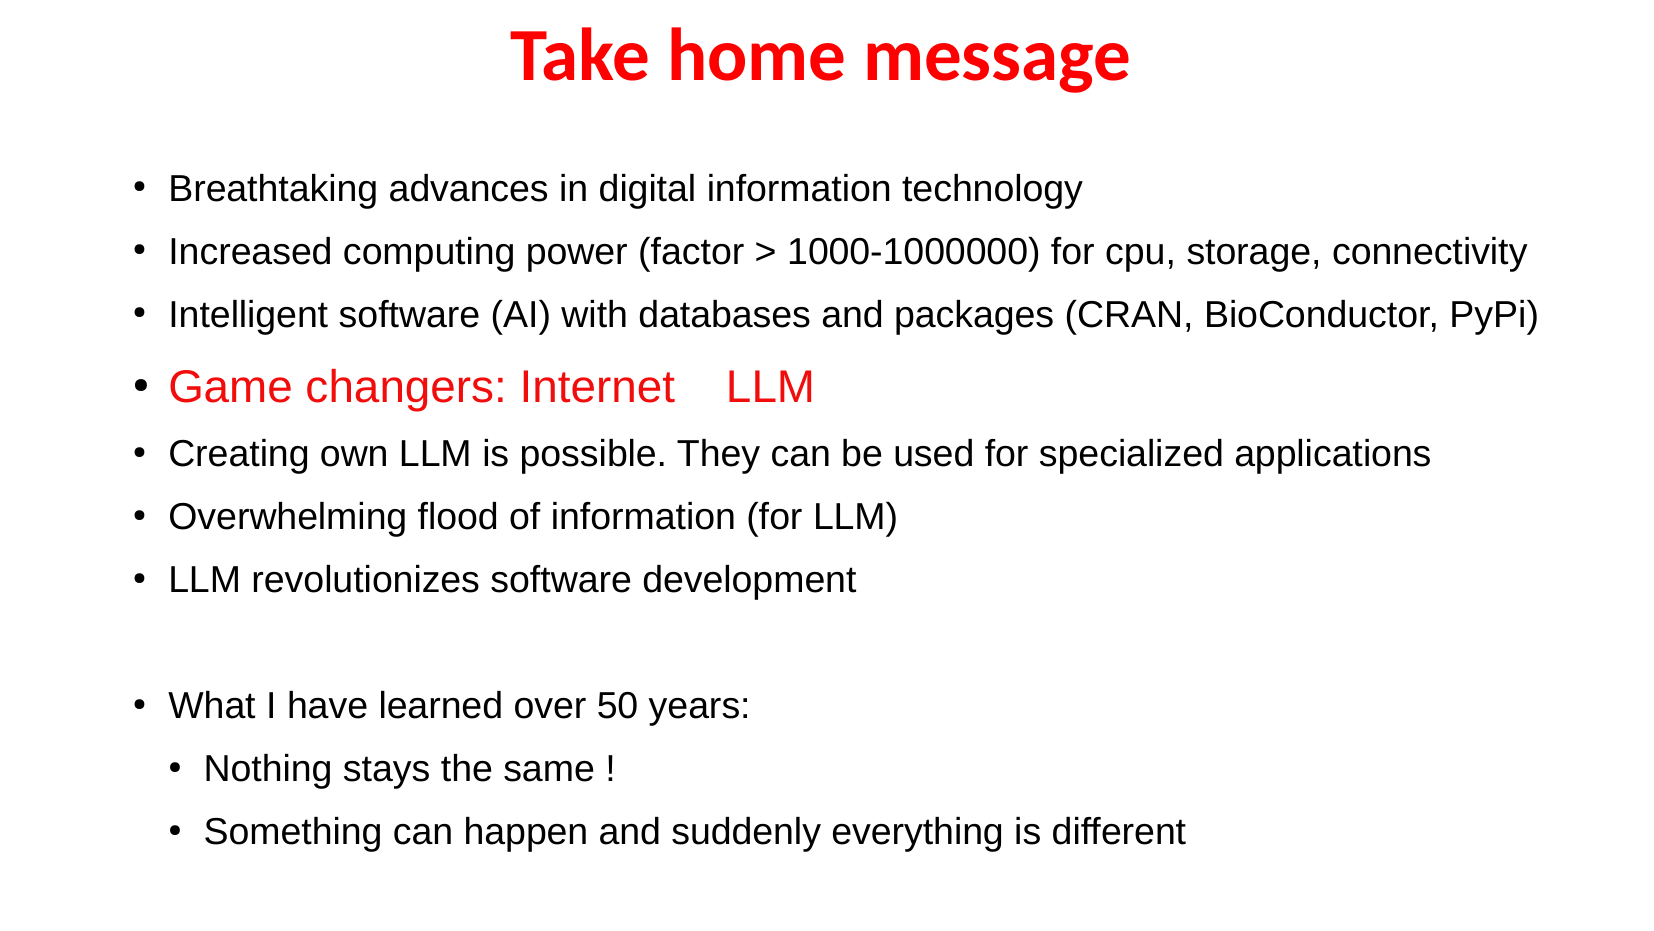

# Take home message
Breathtaking advances in digital information technology
Increased computing power (factor > 1000-1000000) for cpu, storage, connectivity
Intelligent software (AI) with databases and packages (CRAN, BioConductor, PyPi)
Game changers: Internet LLM
Creating own LLM is possible. They can be used for specialized applications
Overwhelming flood of information (for LLM)
LLM revolutionizes software development
What I have learned over 50 years:
Nothing stays the same !
Something can happen and suddenly everything is different